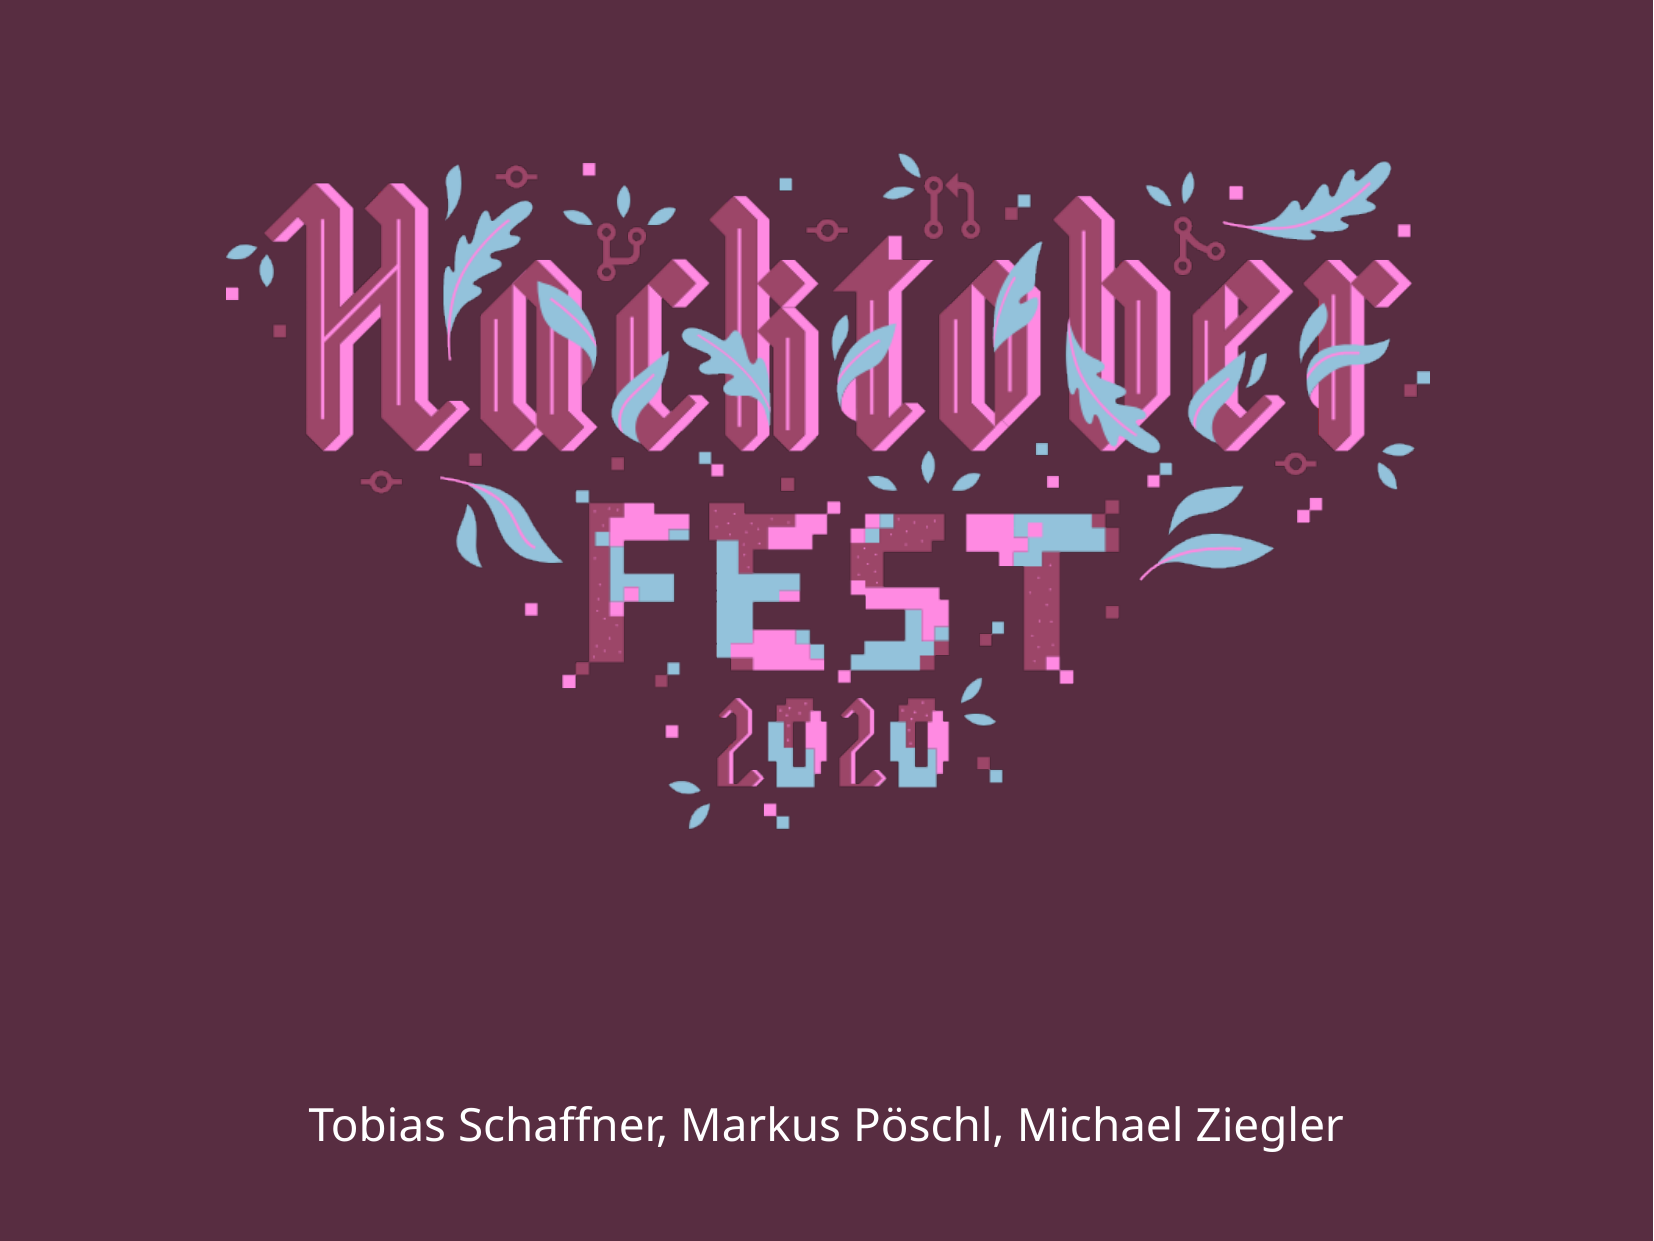

#
Tobias Schaffner, Markus Pöschl, Michael Ziegler